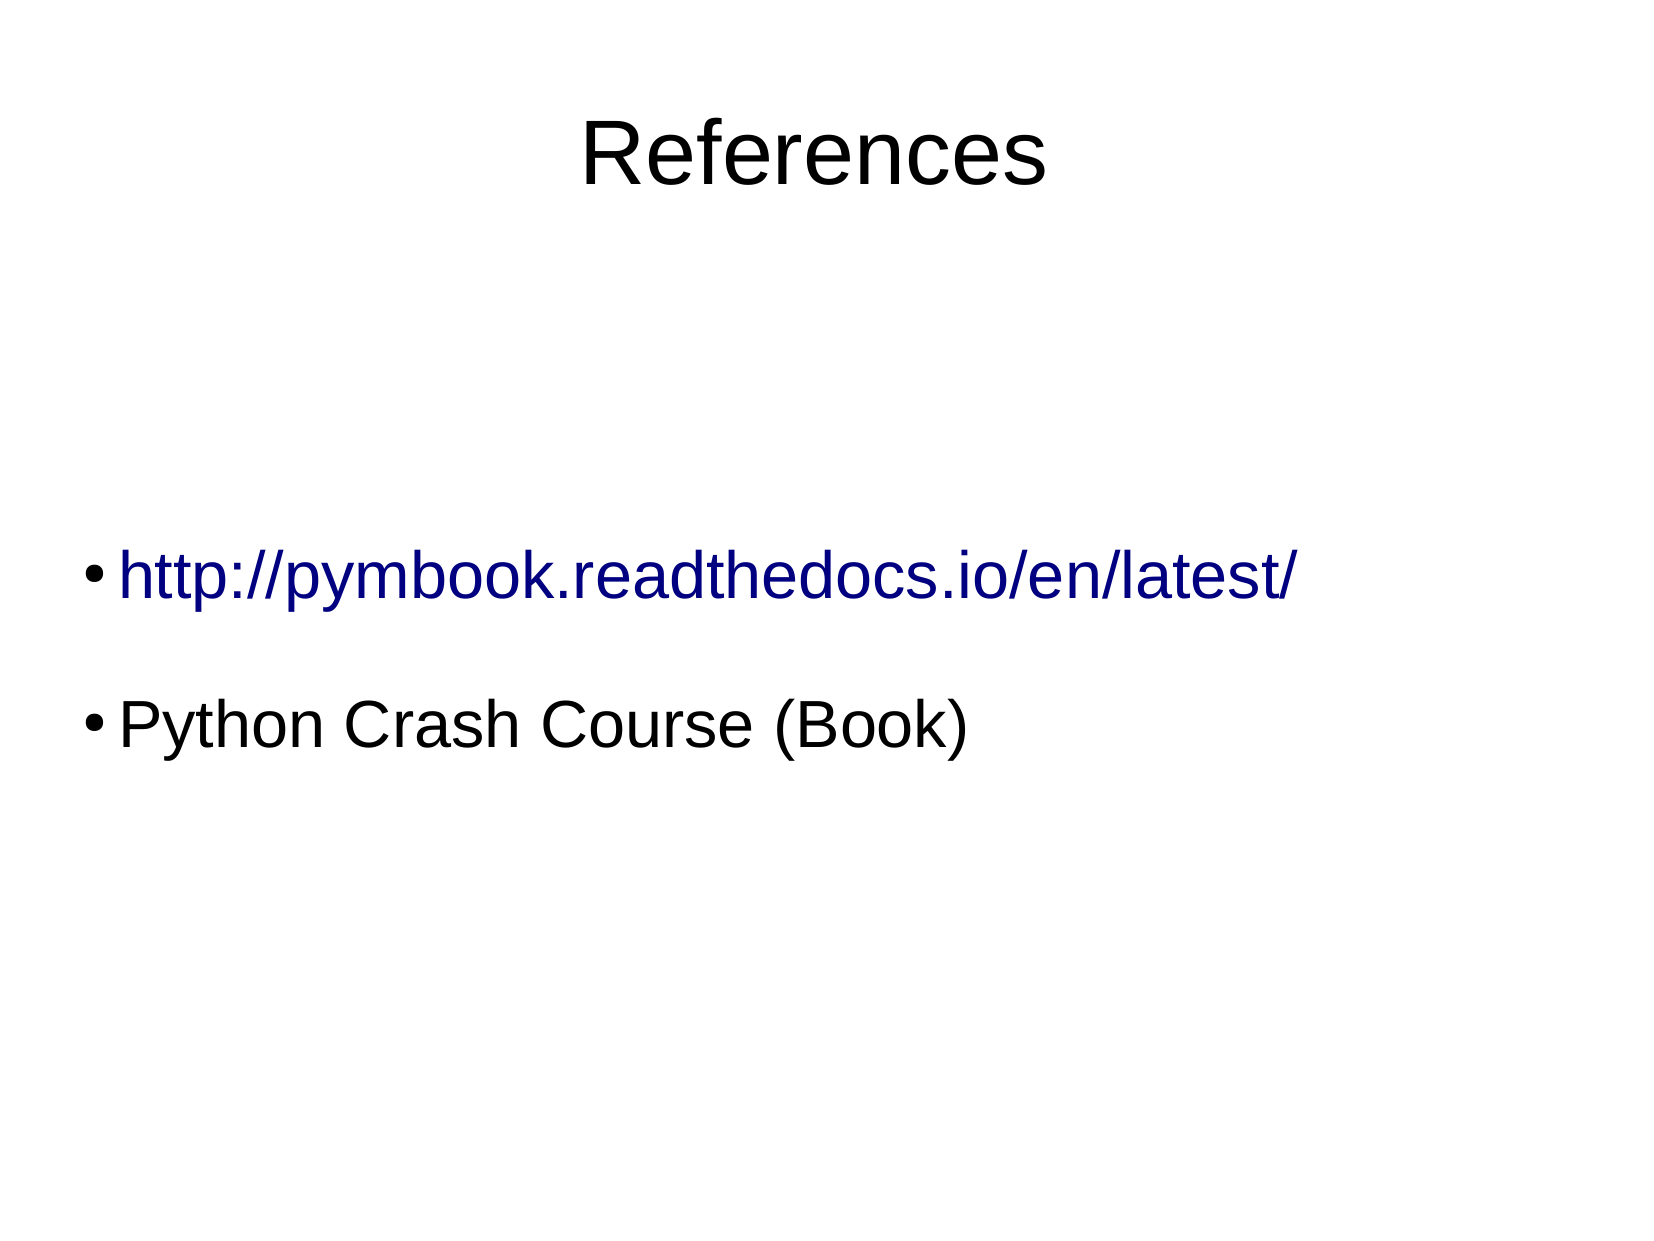

# References
http://pymbook.readthedocs.io/en/latest/
Python Crash Course (Book)